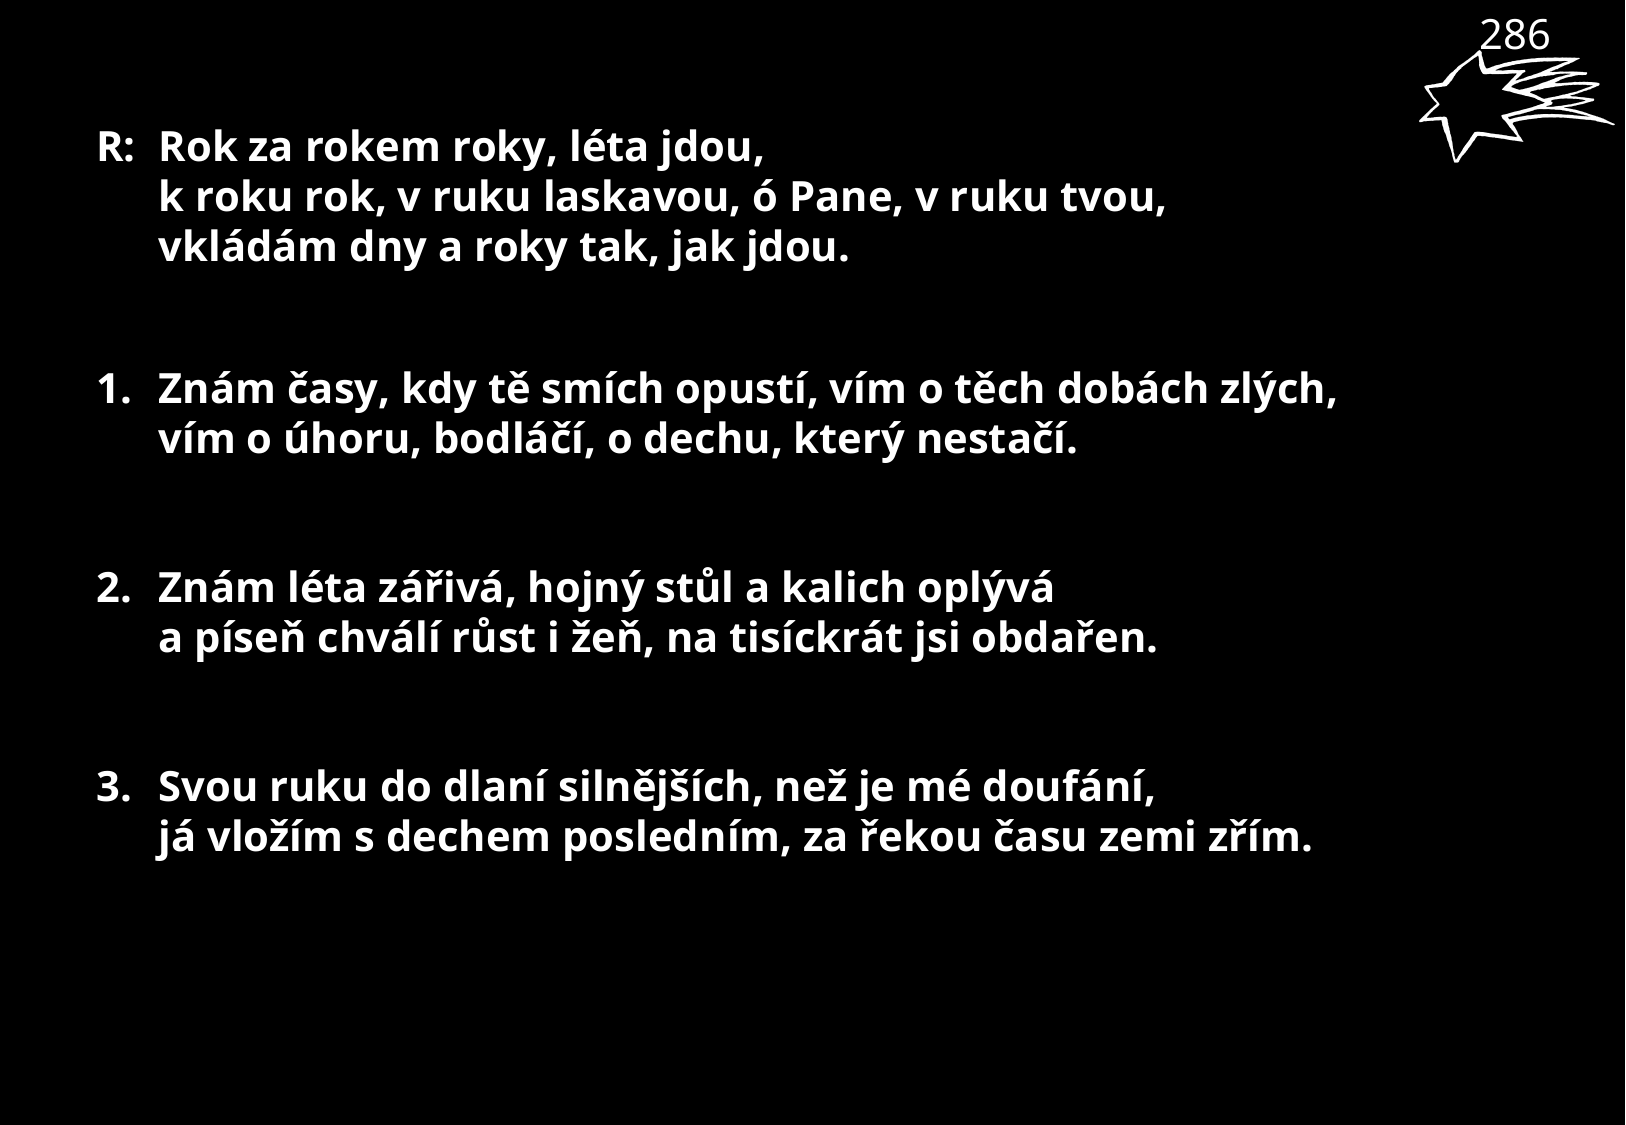

286
# R: 	Rok za rokem roky, léta jdou, k roku rok, v ruku laskavou, ó Pane, v ruku tvou, vkládám dny a roky tak, jak jdou.
Znám časy, kdy tě smích opustí, vím o těch dobách zlých,
vím o úhoru, bodláčí, o dechu, který nestačí.
Znám léta zářivá, hojný stůl a kalich oplývá
a píseň chválí růst i žeň, na tisíckrát jsi obdařen.
3.	Svou ruku do dlaní silnějších, než je mé doufání,
já vložím s dechem posledním, za řekou času zemi zřím.